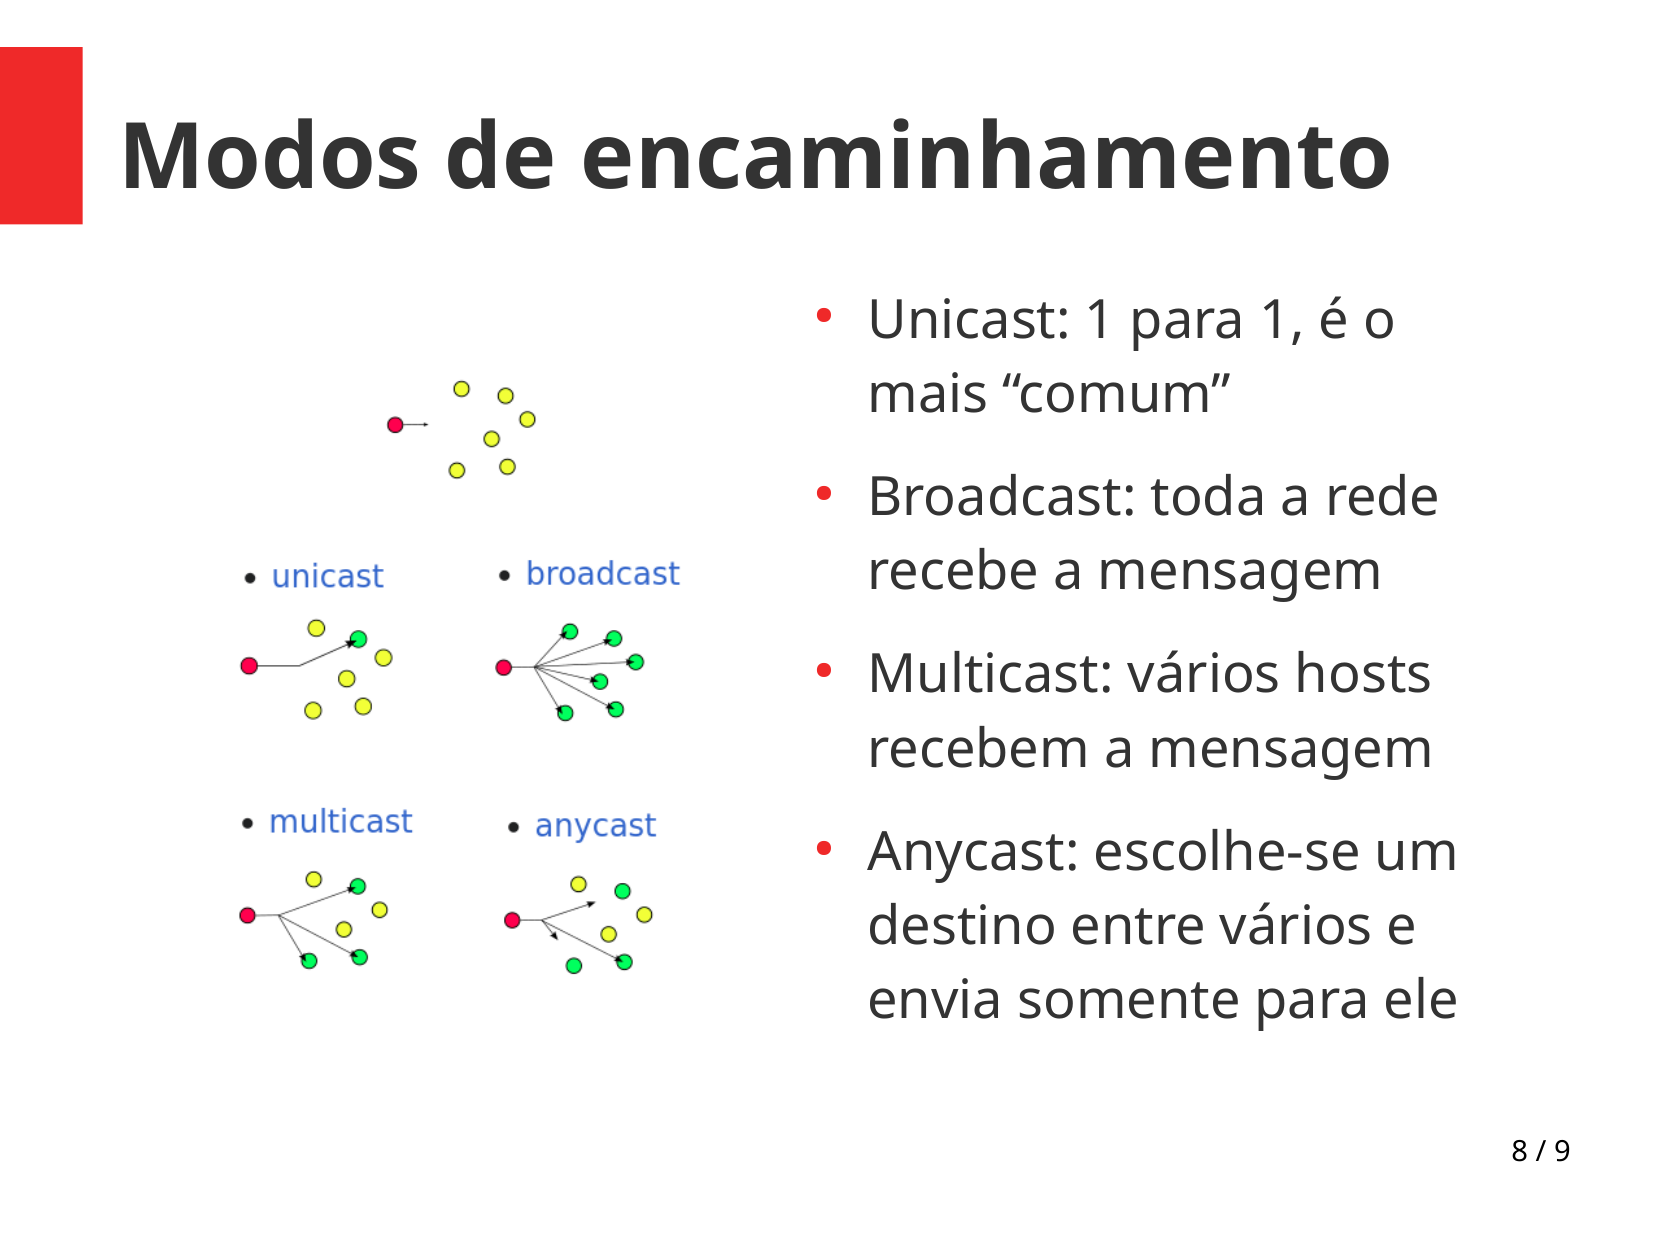

# Modos de encaminhamento
Unicast: 1 para 1, é o mais “comum”
Broadcast: toda a rede recebe a mensagem
Multicast: vários hosts recebem a mensagem
Anycast: escolhe-se um destino entre vários e envia somente para ele
8